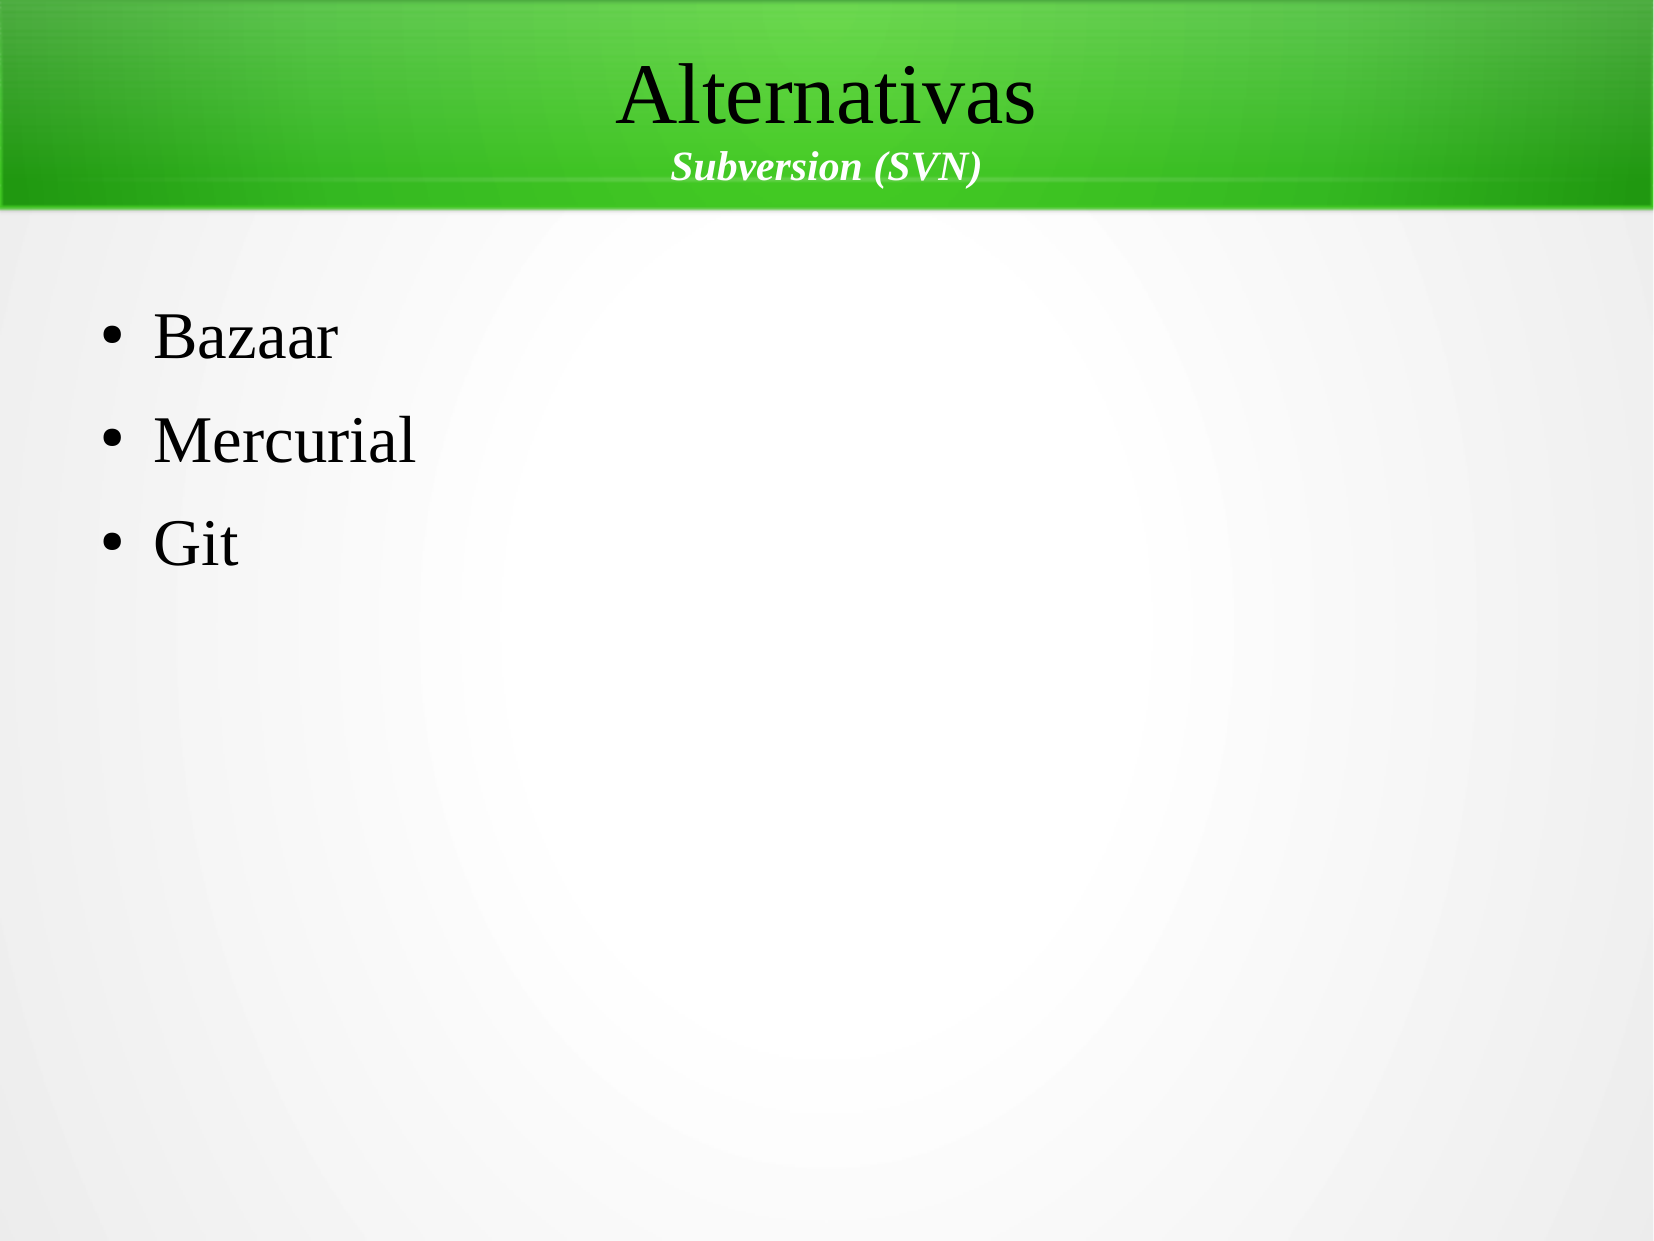

# Alternativas Subversion (SVN)
Bazaar
Mercurial
Git